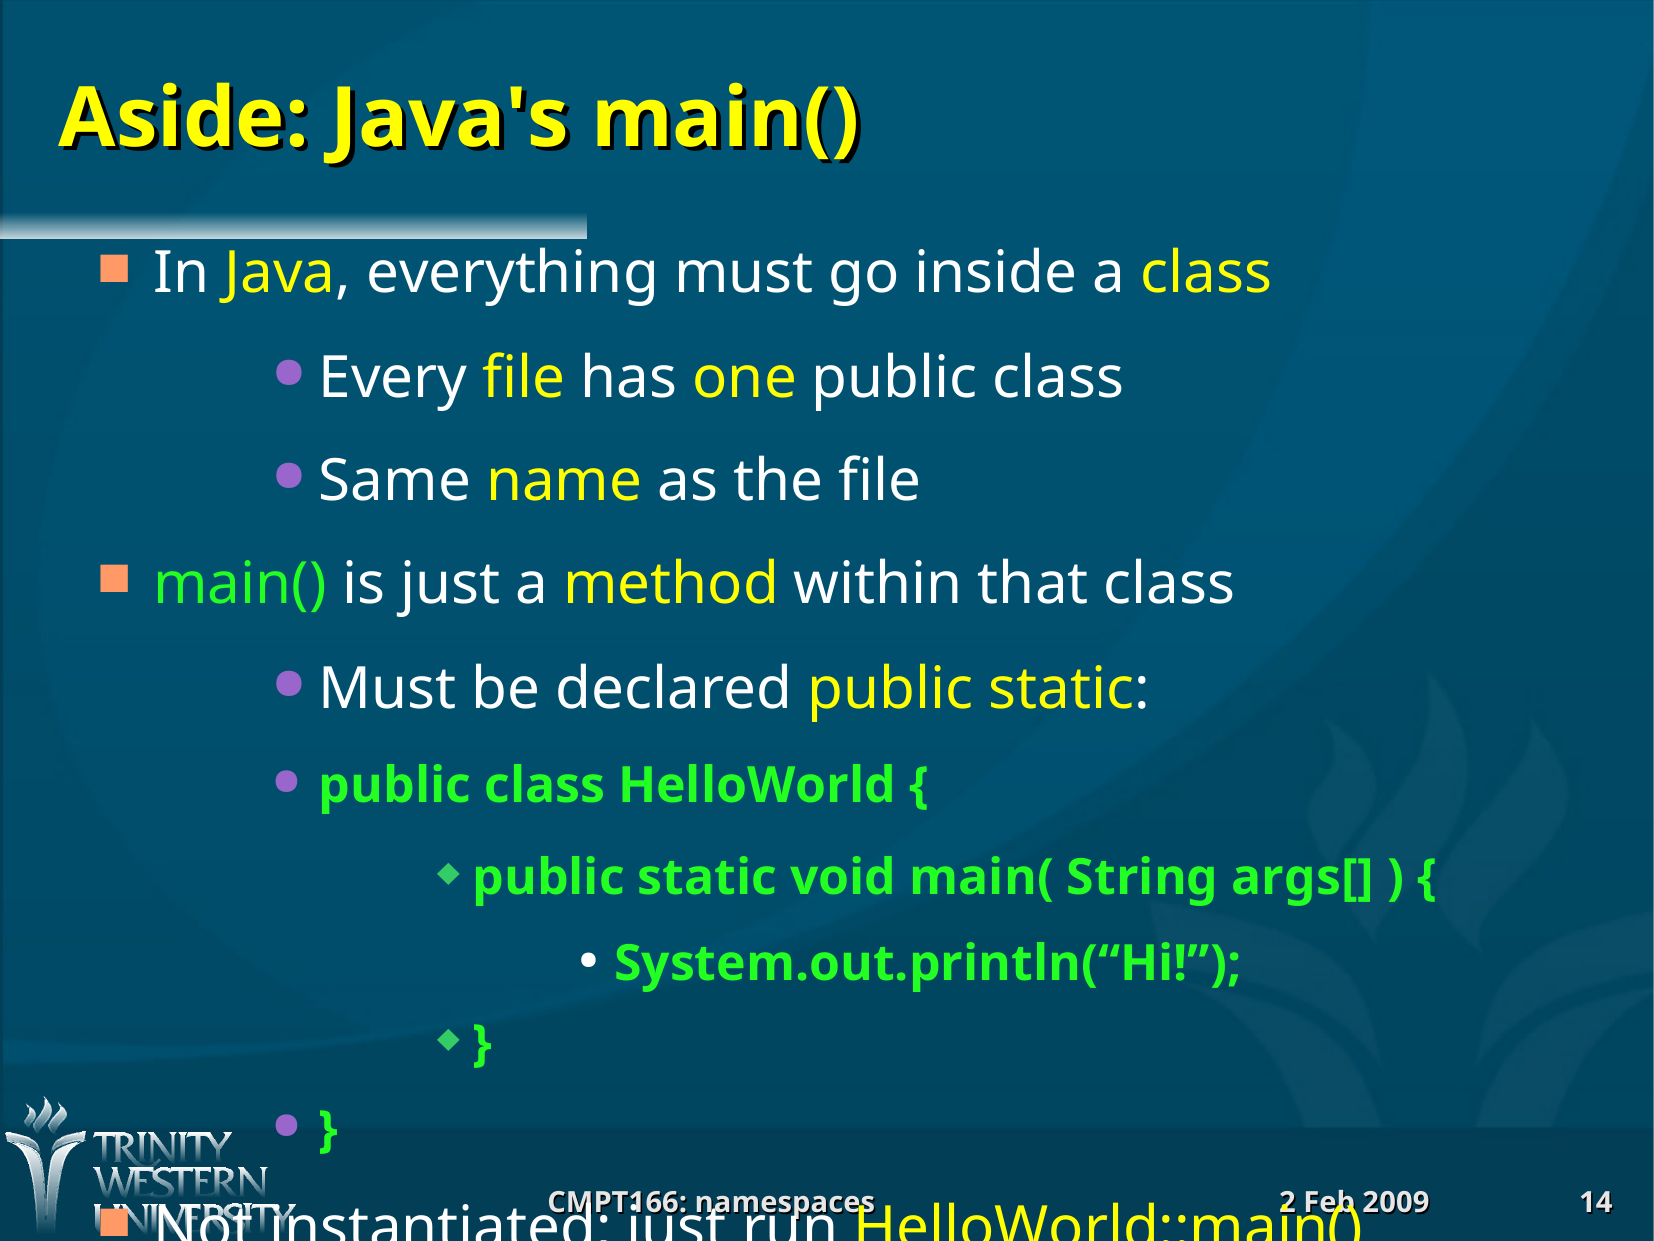

# Aside: Java's main()
In Java, everything must go inside a class
Every file has one public class
Same name as the file
main() is just a method within that class
Must be declared public static:
public class HelloWorld {
public static void main( String args[] ) {
System.out.println(“Hi!”);
}
}
Not instantiated; just run HelloWorld::main()
CMPT166: namespaces
2 Feb 2009
14